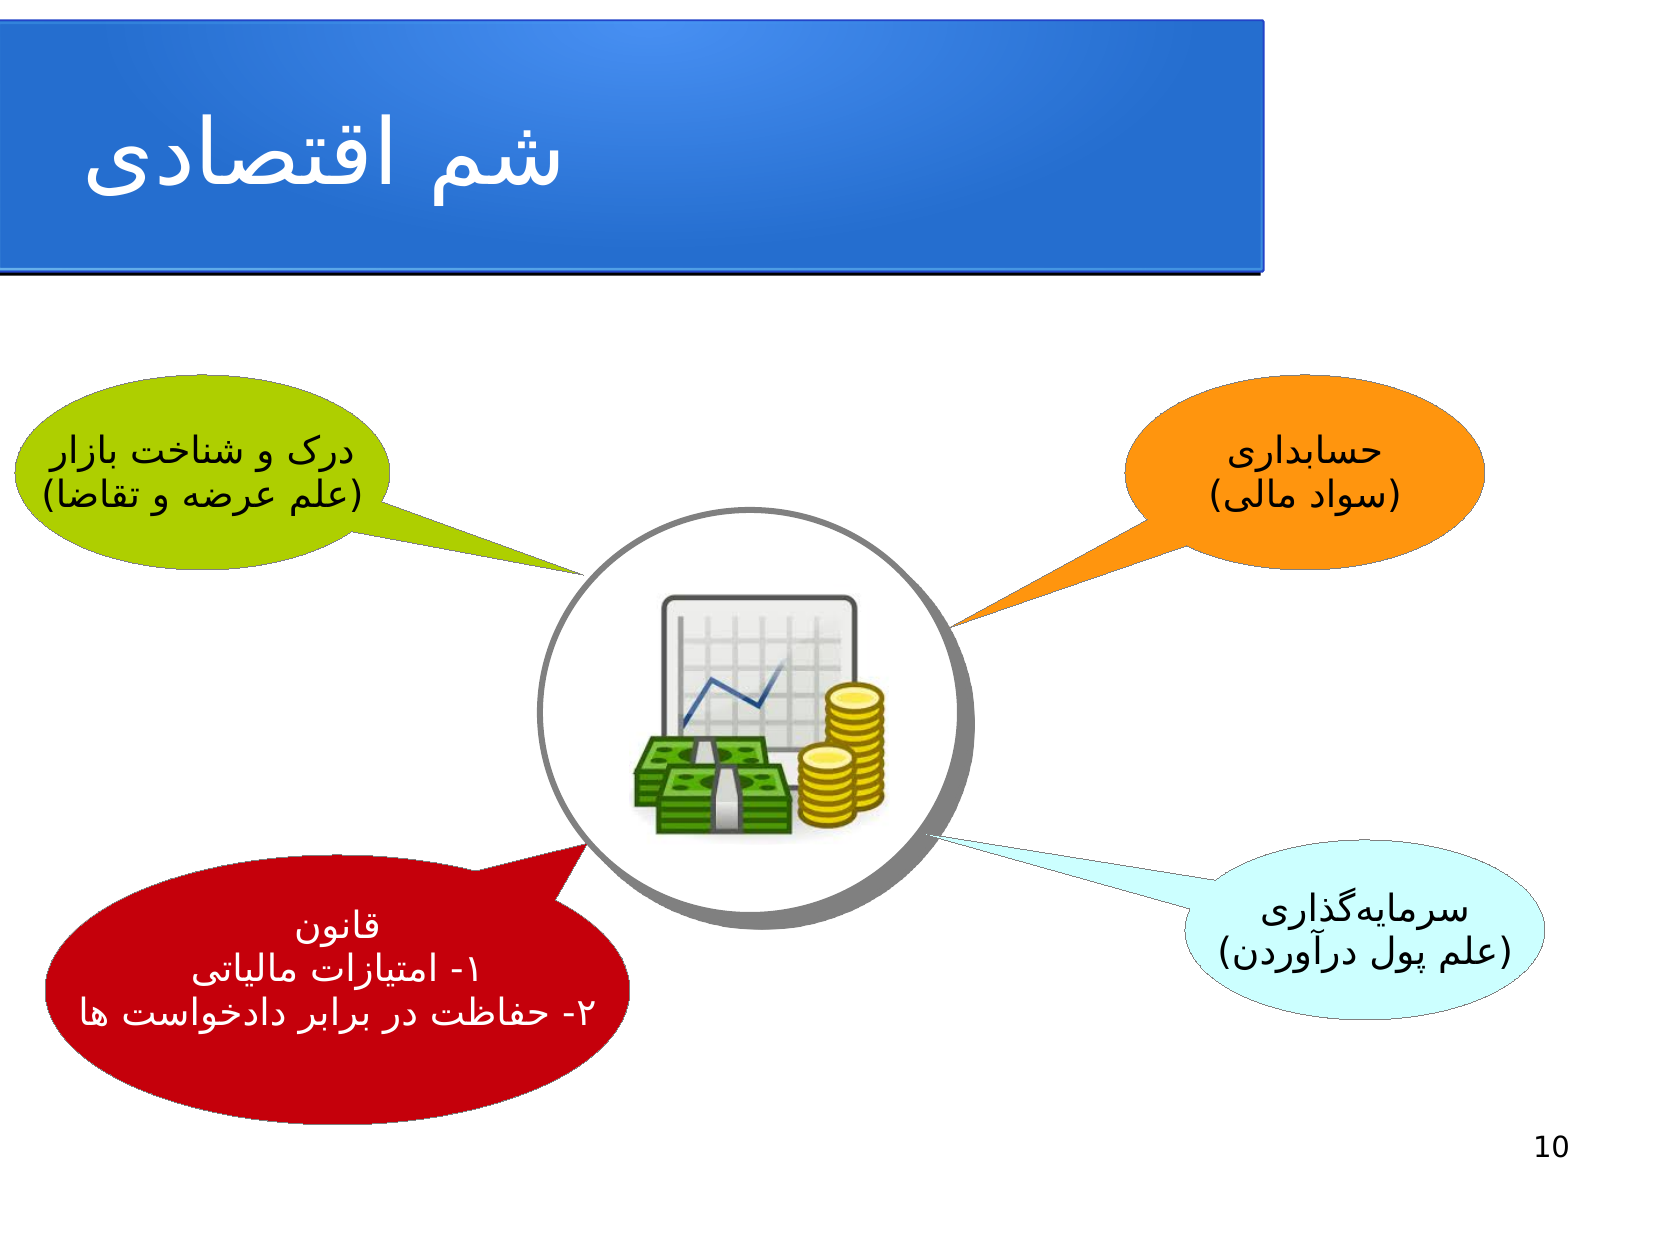

# شم اقتصادی
درک و شناخت بازار
(علم عرضه و تقاضا)
حسابداری
(سواد مالی)
سرمایه‌گذاری
(علم پول درآوردن)
قانون
۱- امتیازات مالیاتی
۲- حفاظت در برابر دادخواست ها
10